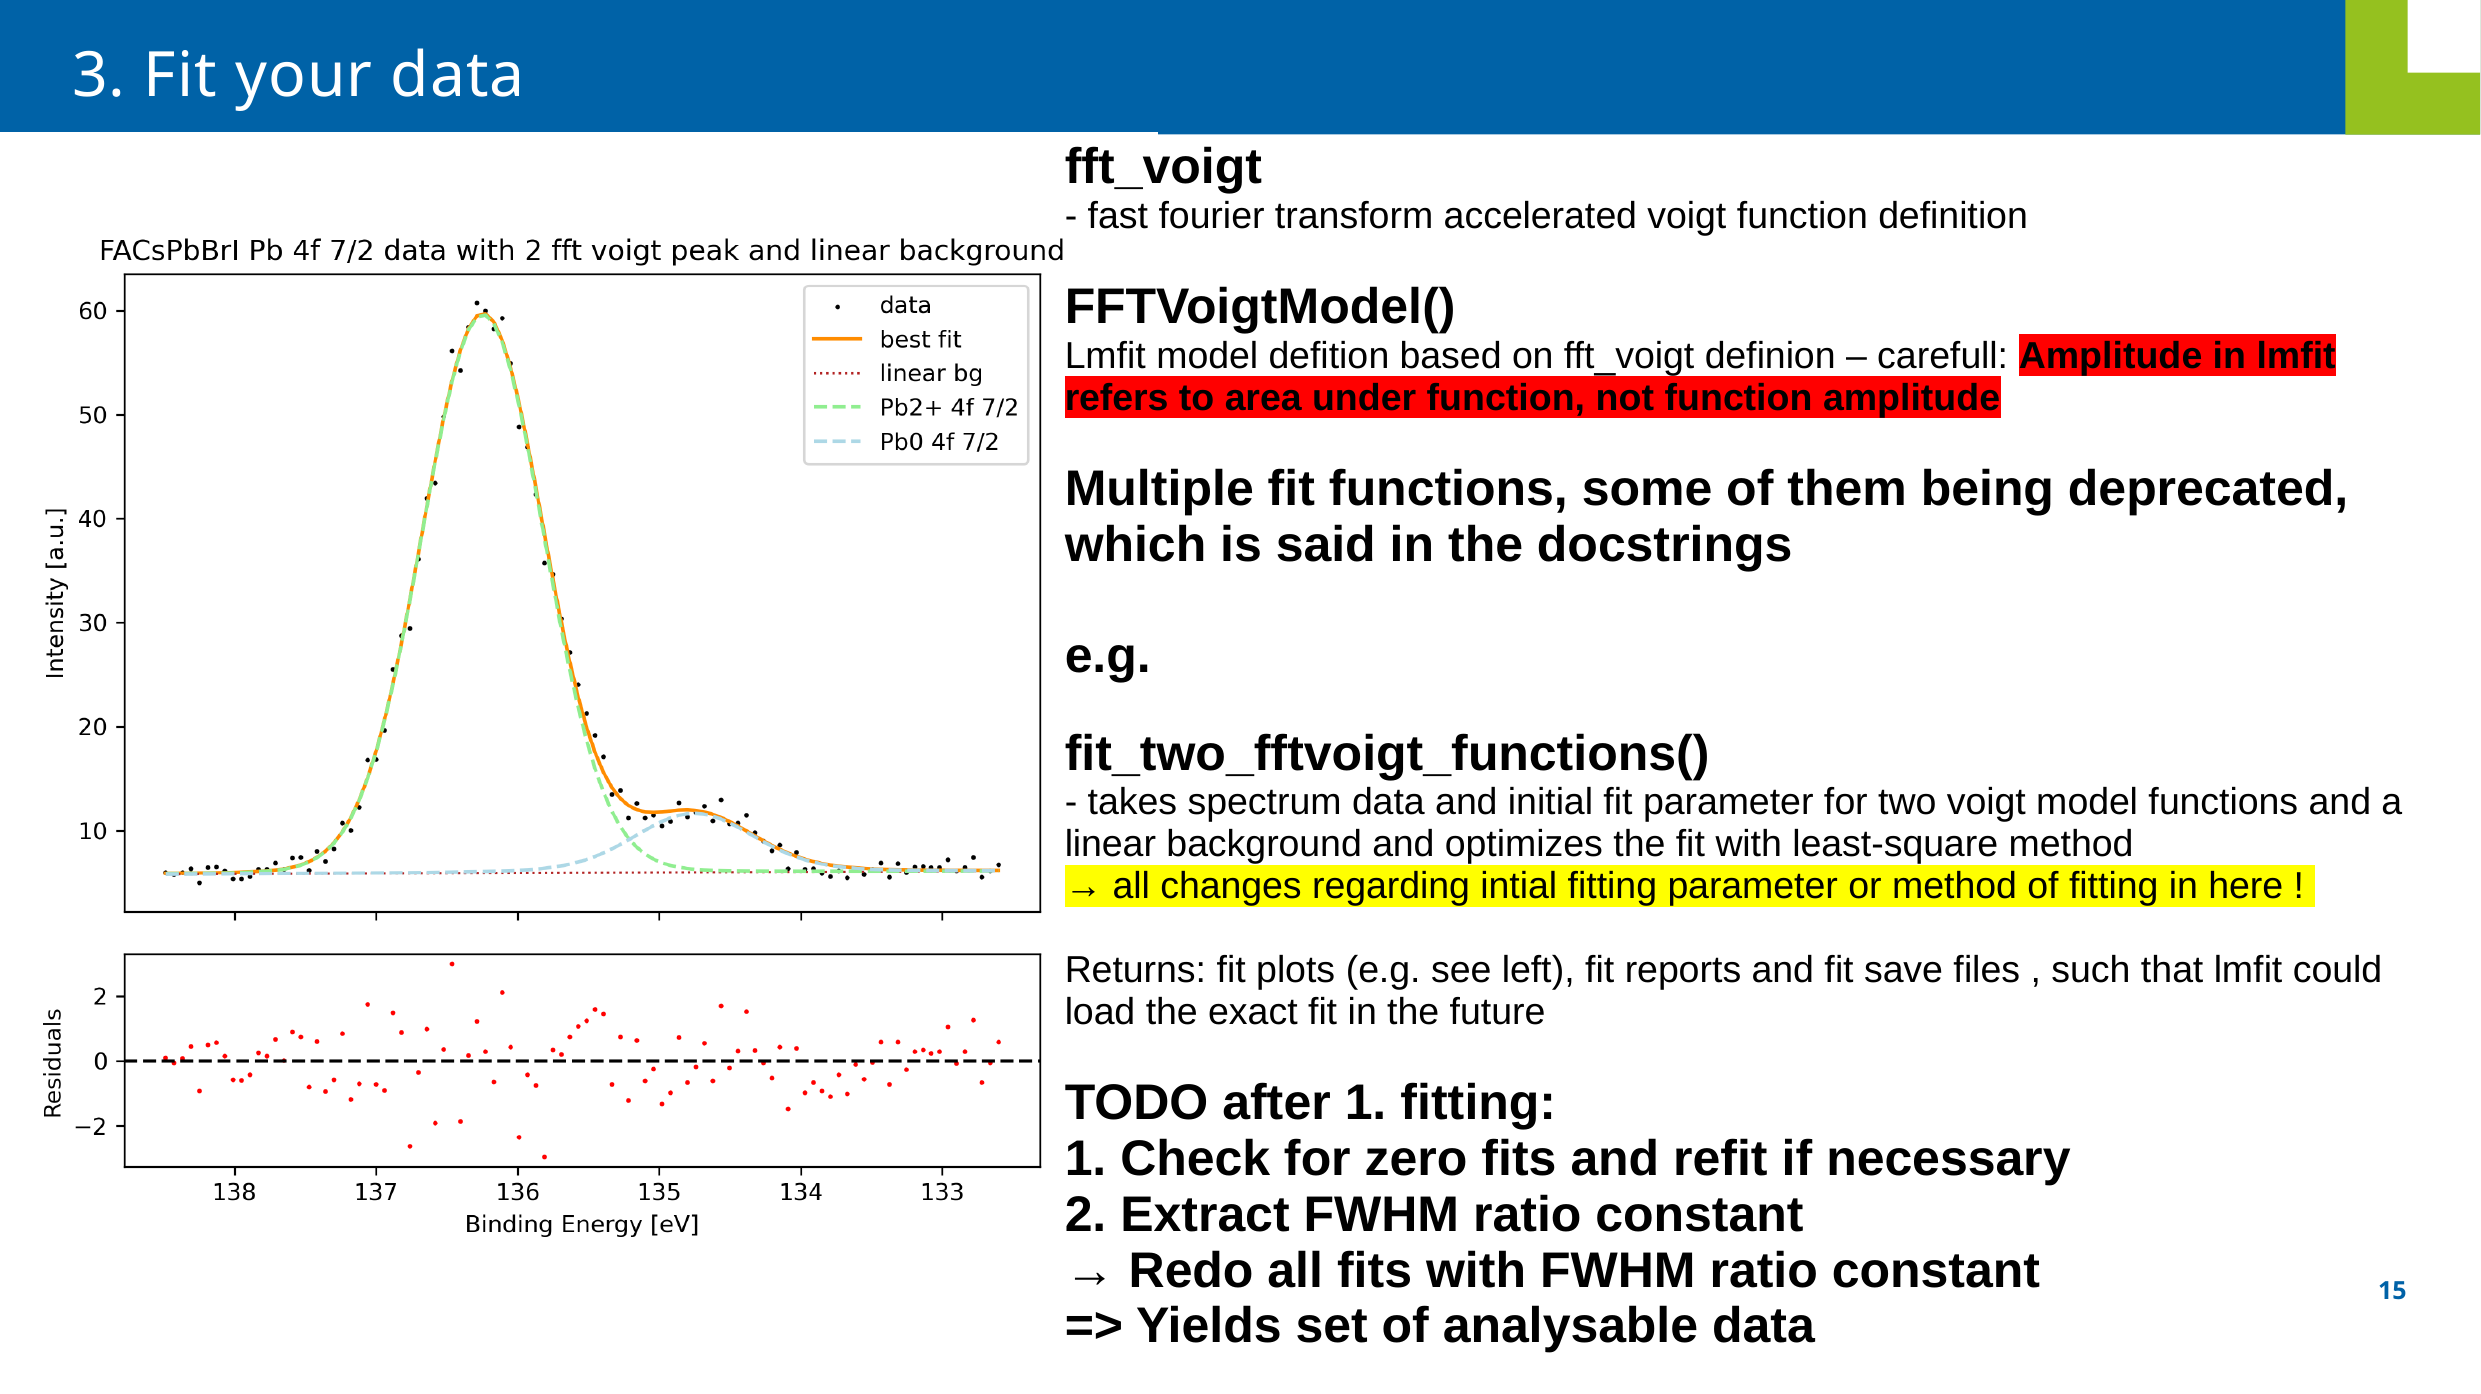

# 3. Fit your data
fft_voigt
- fast fourier transform accelerated voigt function definition
FFTVoigtModel()
Lmfit model defition based on fft_voigt definion – carefull: Amplitude in lmfit refers to area under function, not function amplitude
Multiple fit functions, some of them being deprecated, which is said in the docstrings
e.g.
fit_two_fftvoigt_functions()
- takes spectrum data and initial fit parameter for two voigt model functions and a linear background and optimizes the fit with least-square method
→ all changes regarding intial fitting parameter or method of fitting in here !
Returns: fit plots (e.g. see left), fit reports and fit save files , such that lmfit could load the exact fit in the future
TODO after 1. fitting:
1. Check for zero fits and refit if necessary
2. Extract FWHM ratio constant
→ Redo all fits with FWHM ratio constant
=> Yields set of analysable data
15